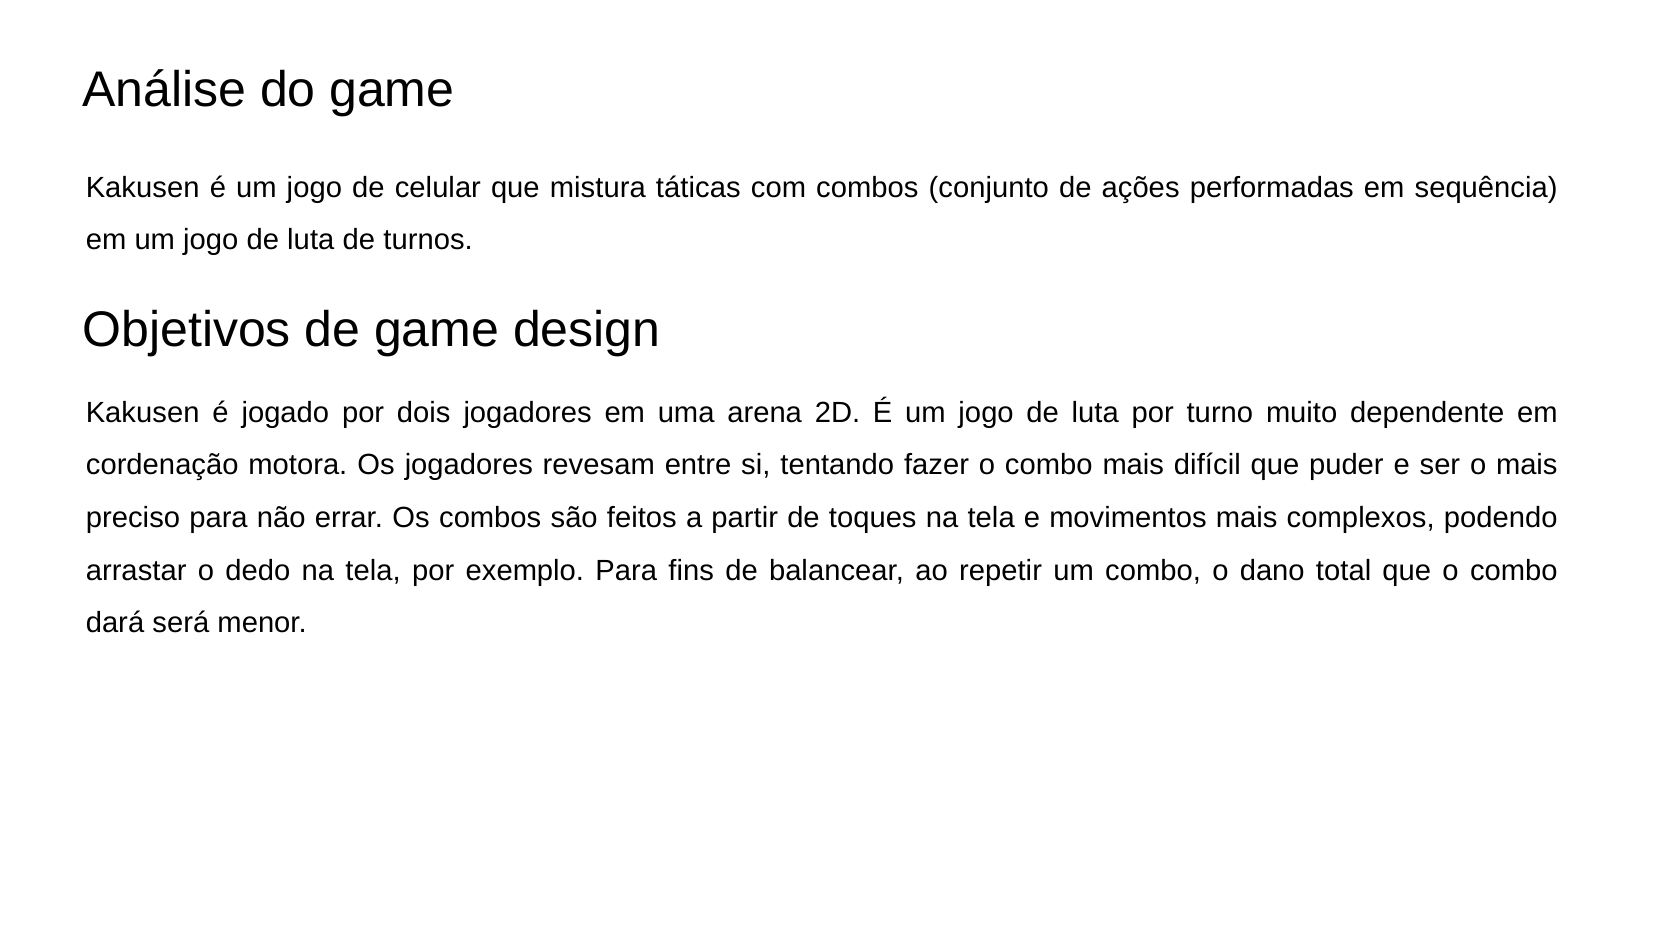

Análise do game
Kakusen é um jogo de celular que mistura táticas com combos (conjunto de ações performadas em sequência) em um jogo de luta de turnos.
Objetivos de game design
Kakusen é jogado por dois jogadores em uma arena 2D. É um jogo de luta por turno muito dependente em cordenação motora. Os jogadores revesam entre si, tentando fazer o combo mais difícil que puder e ser o mais preciso para não errar. Os combos são feitos a partir de toques na tela e movimentos mais complexos, podendo arrastar o dedo na tela, por exemplo. Para fins de balancear, ao repetir um combo, o dano total que o combo dará será menor.